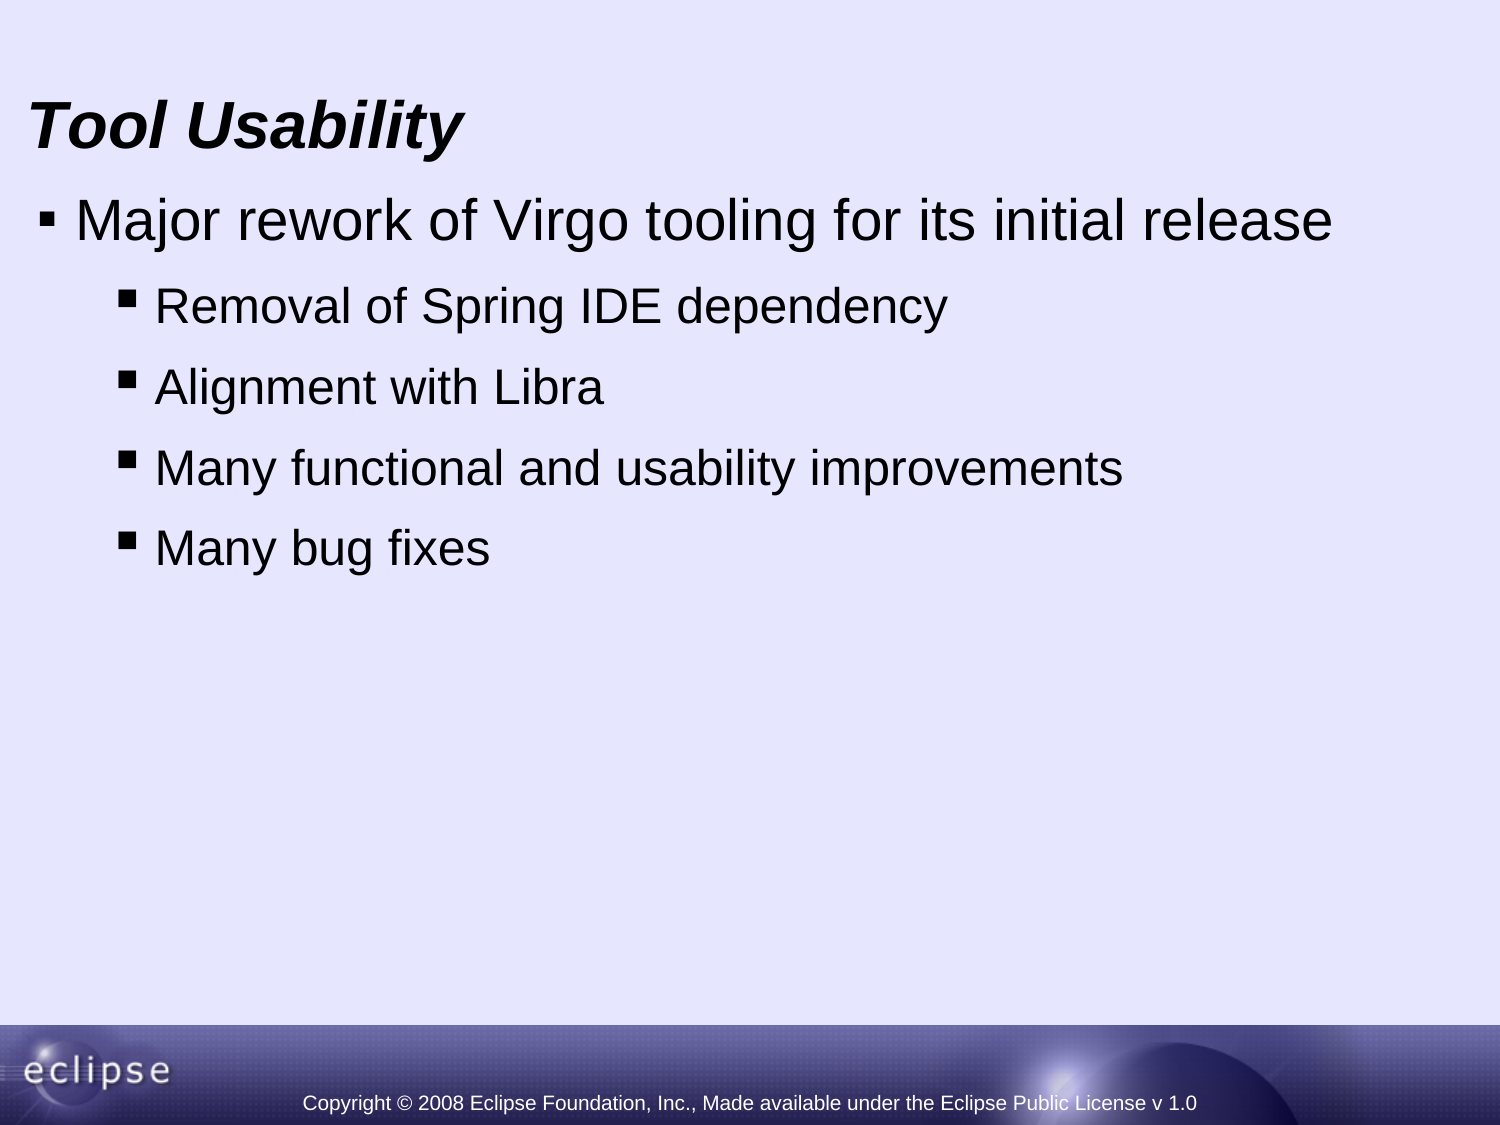

# Tool Usability
Major rework of Virgo tooling for its initial release
Removal of Spring IDE dependency
Alignment with Libra
Many functional and usability improvements
Many bug fixes